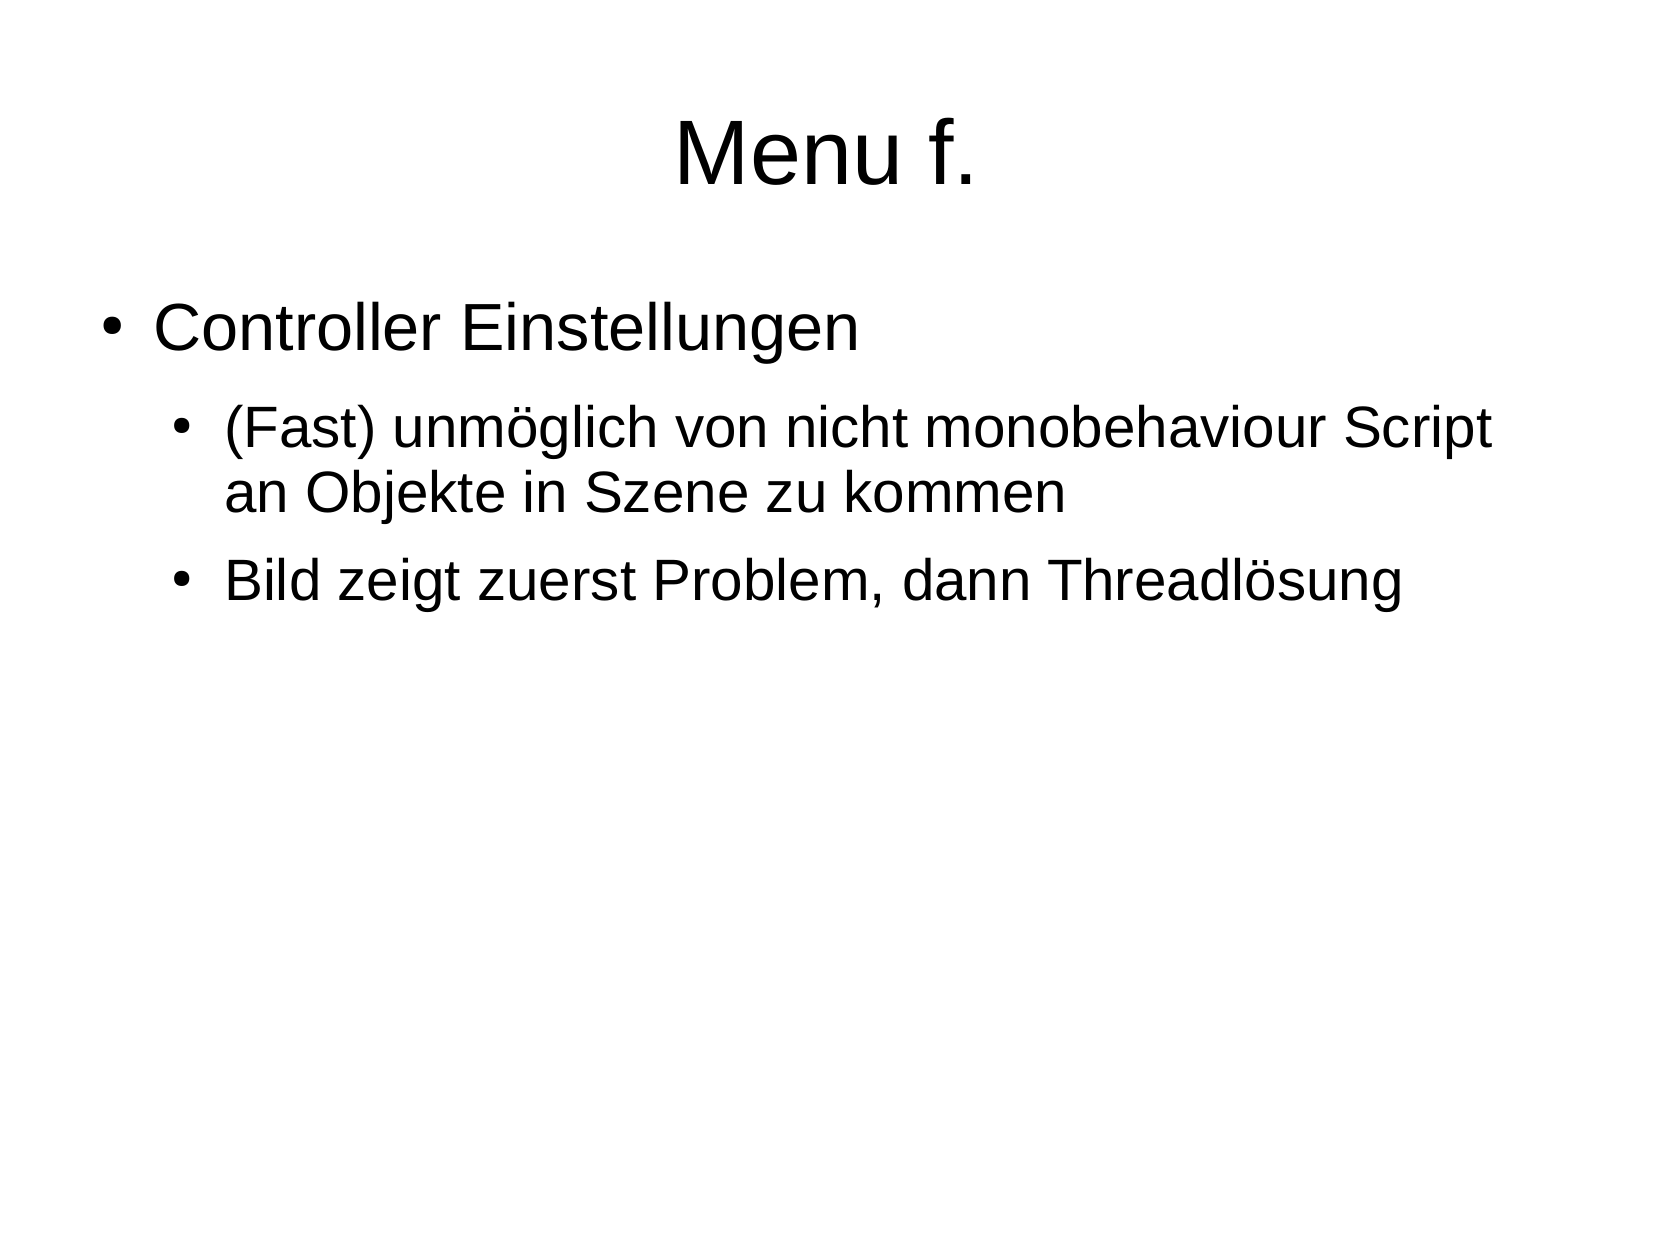

# Menu f.
Controller Einstellungen
(Fast) unmöglich von nicht monobehaviour Script an Objekte in Szene zu kommen
Bild zeigt zuerst Problem, dann Threadlösung